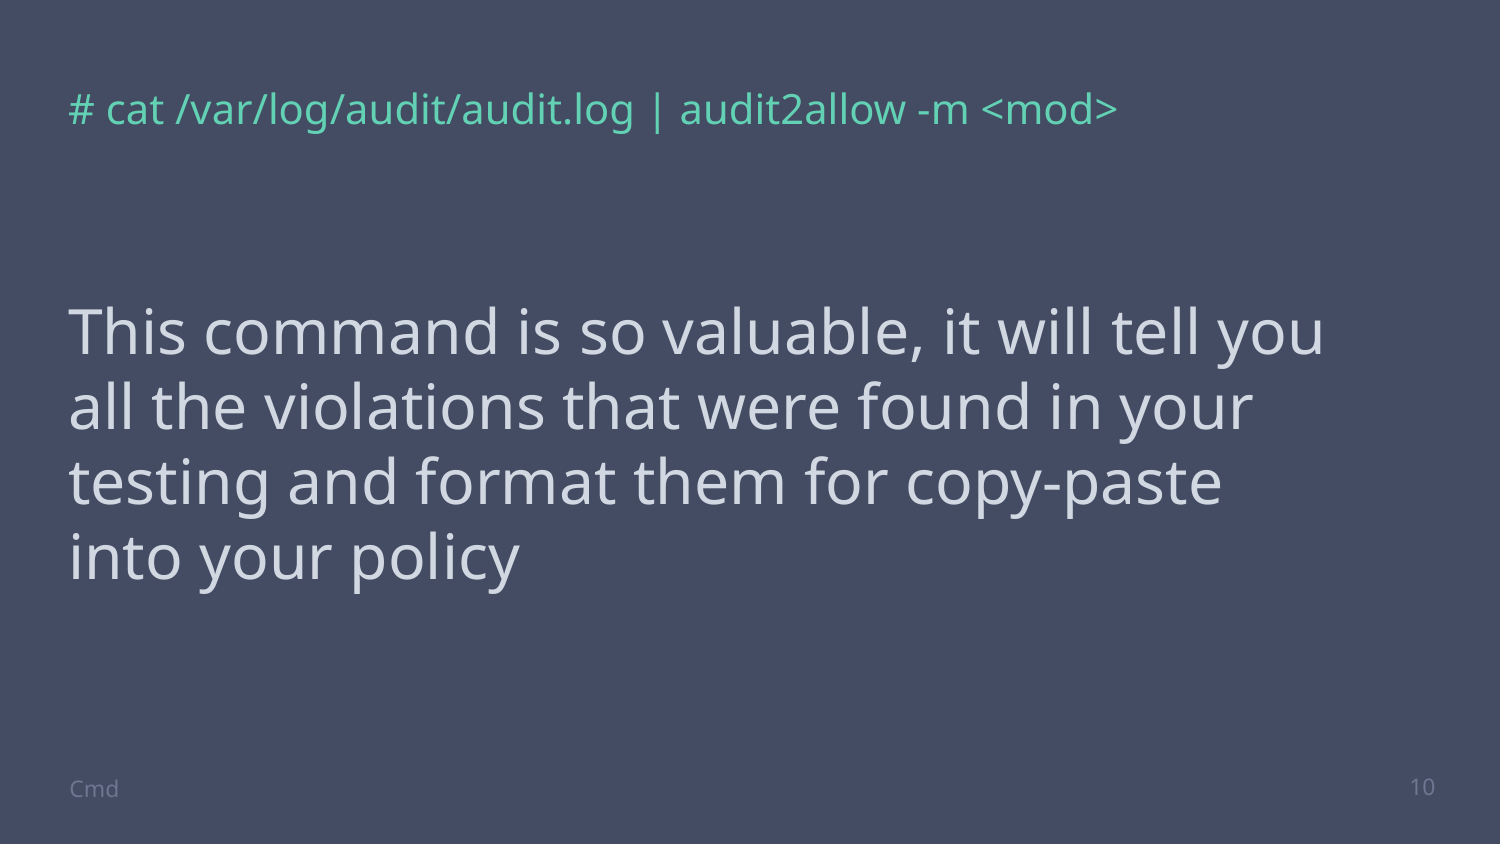

# # cat /var/log/audit/audit.log | audit2allow -m <mod>
This command is so valuable, it will tell you all the violations that were found in your testing and format them for copy-paste into your policy